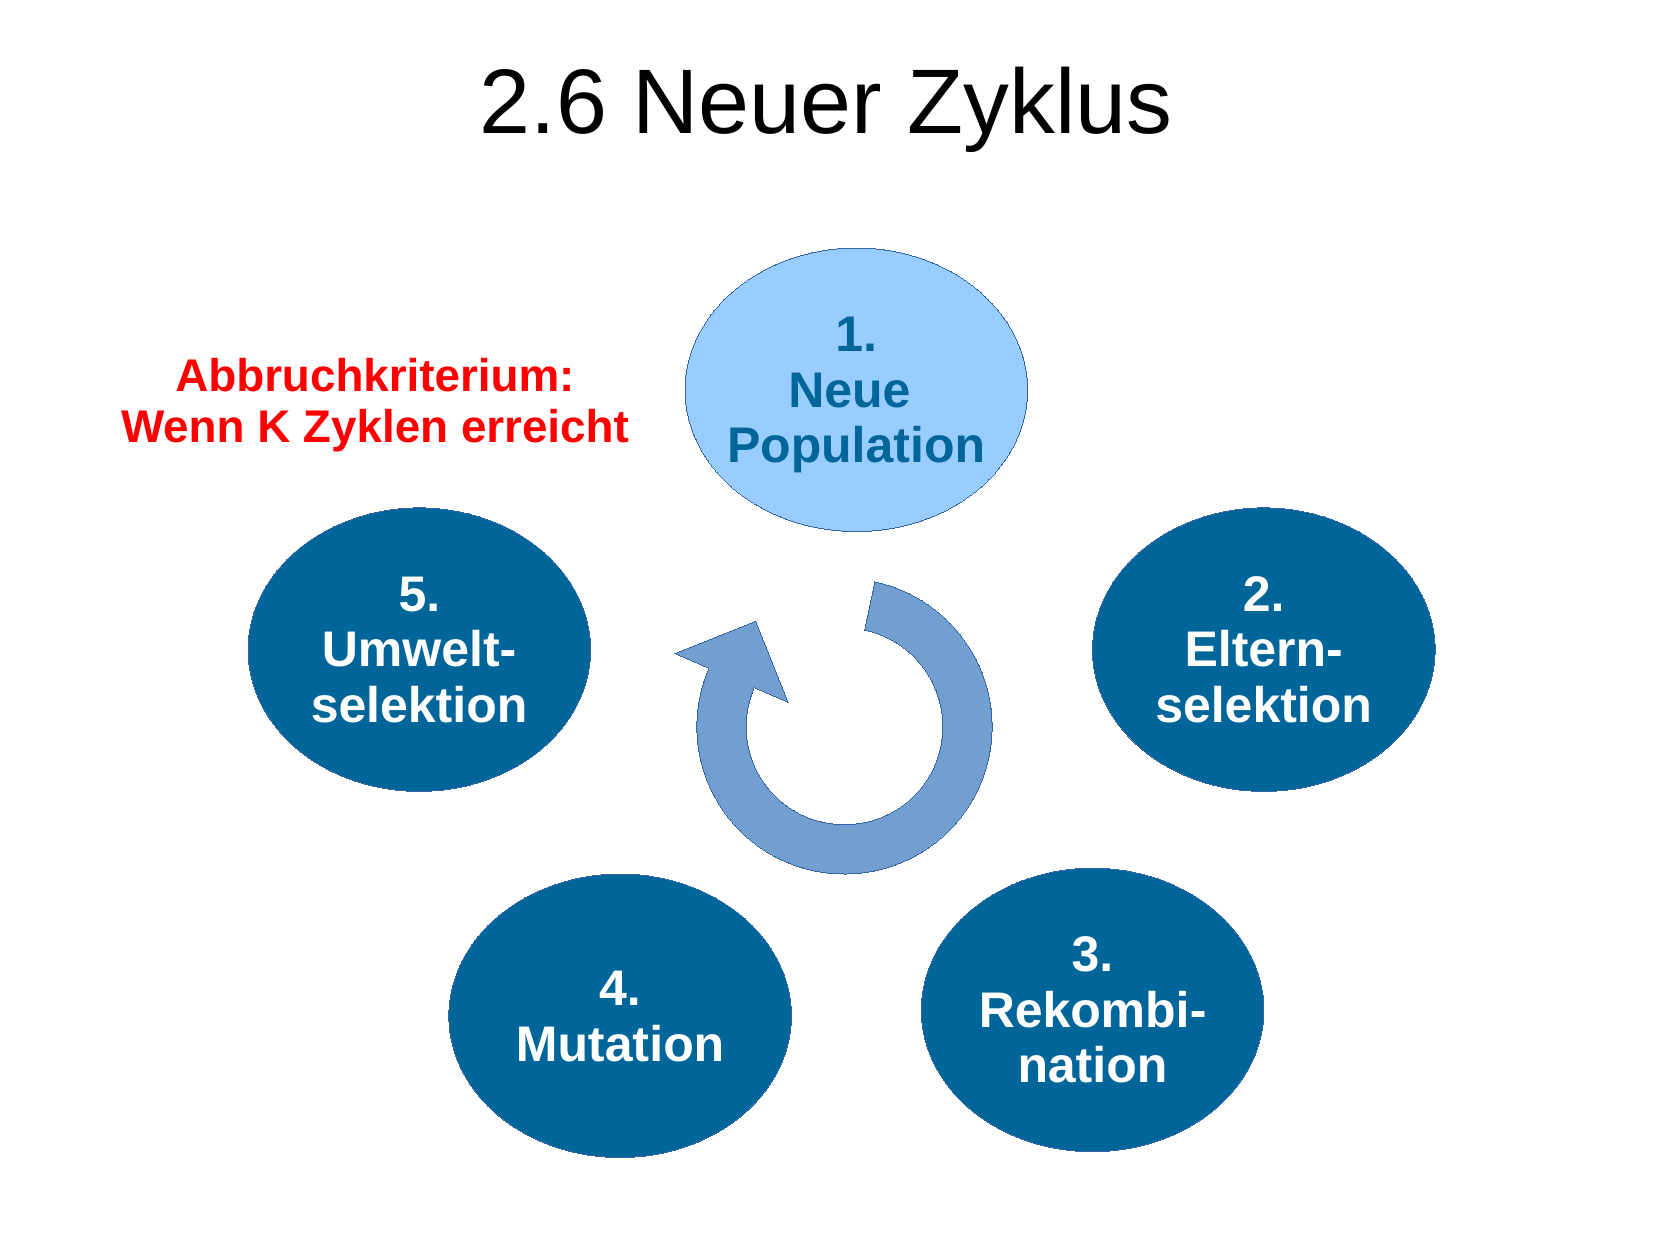

# 2.6 Neuer Zyklus
1.
Neue
Population
Abbruchkriterium:
Wenn K Zyklen erreicht
5.
Umwelt-
selektion
2.
Eltern-
selektion
3.
Rekombi-
nation
4.
Mutation